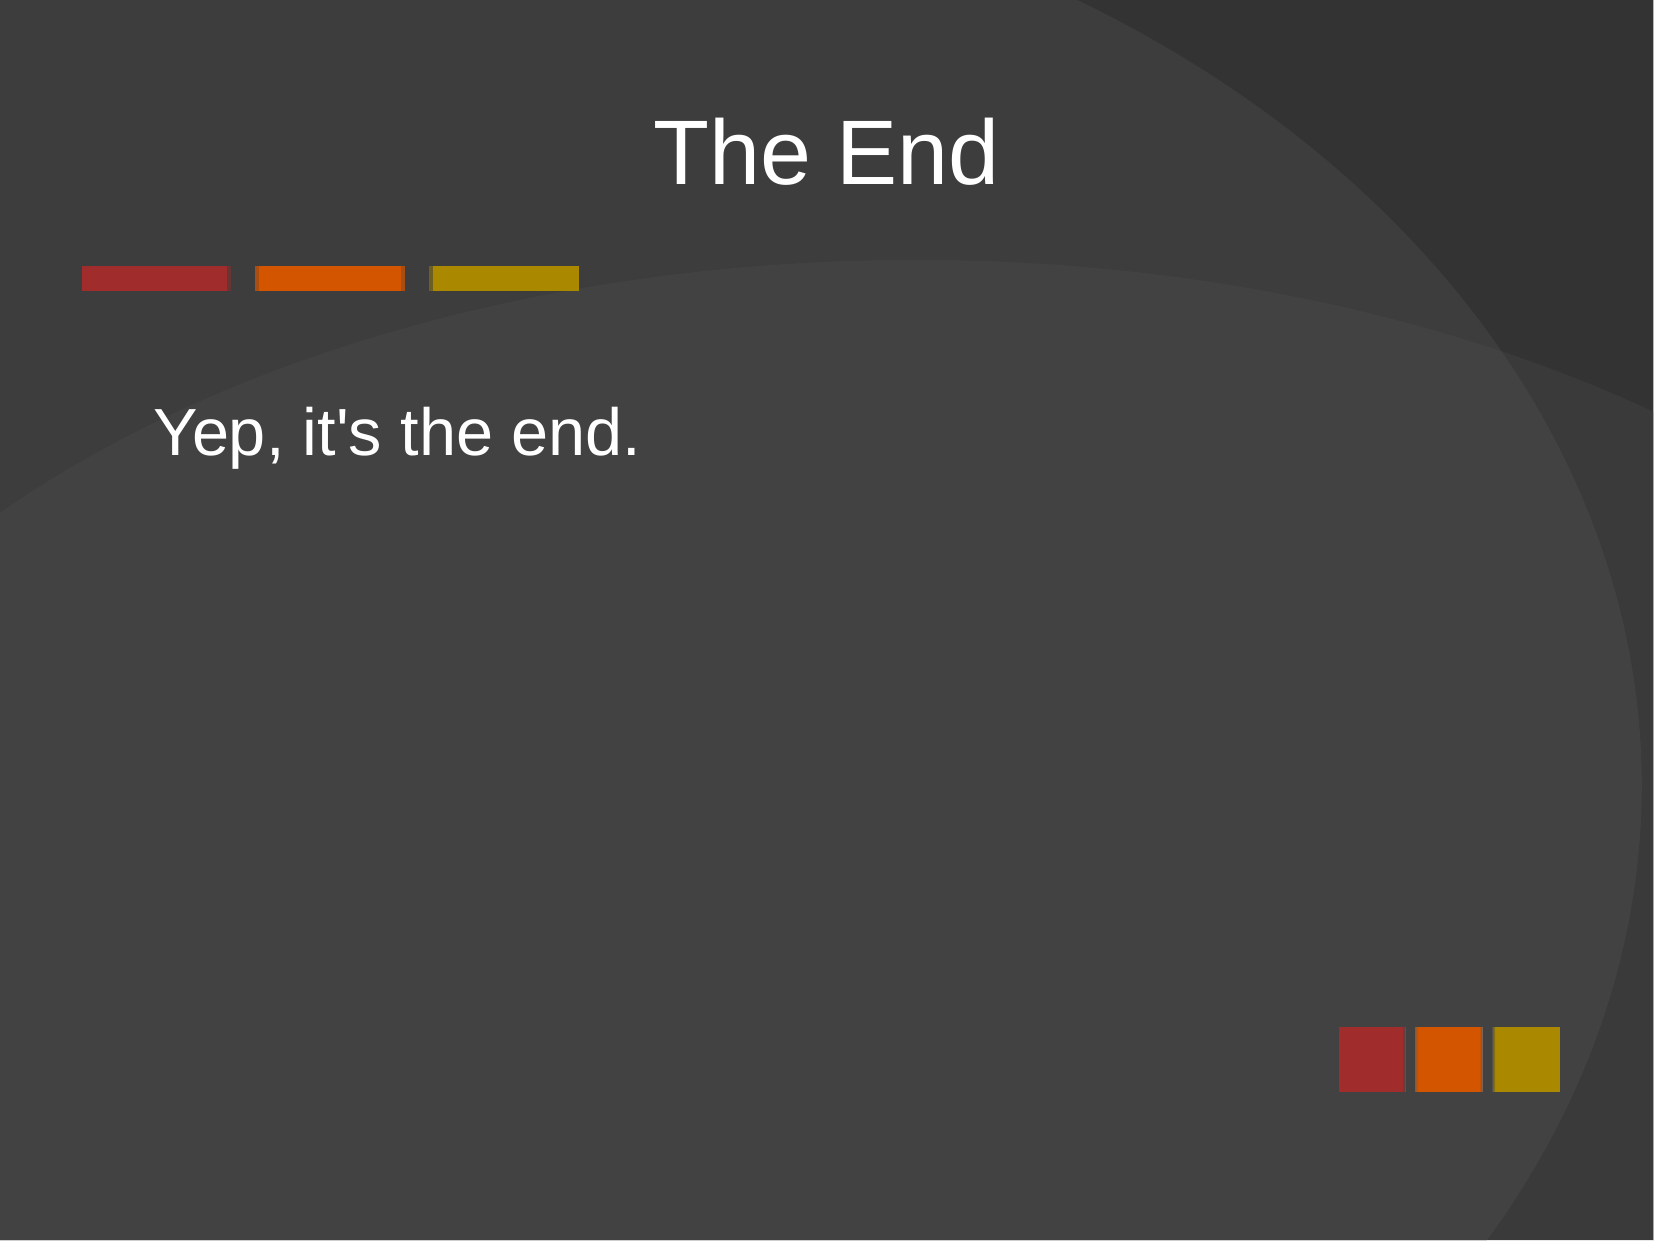

# The End
Yep, it's the end.